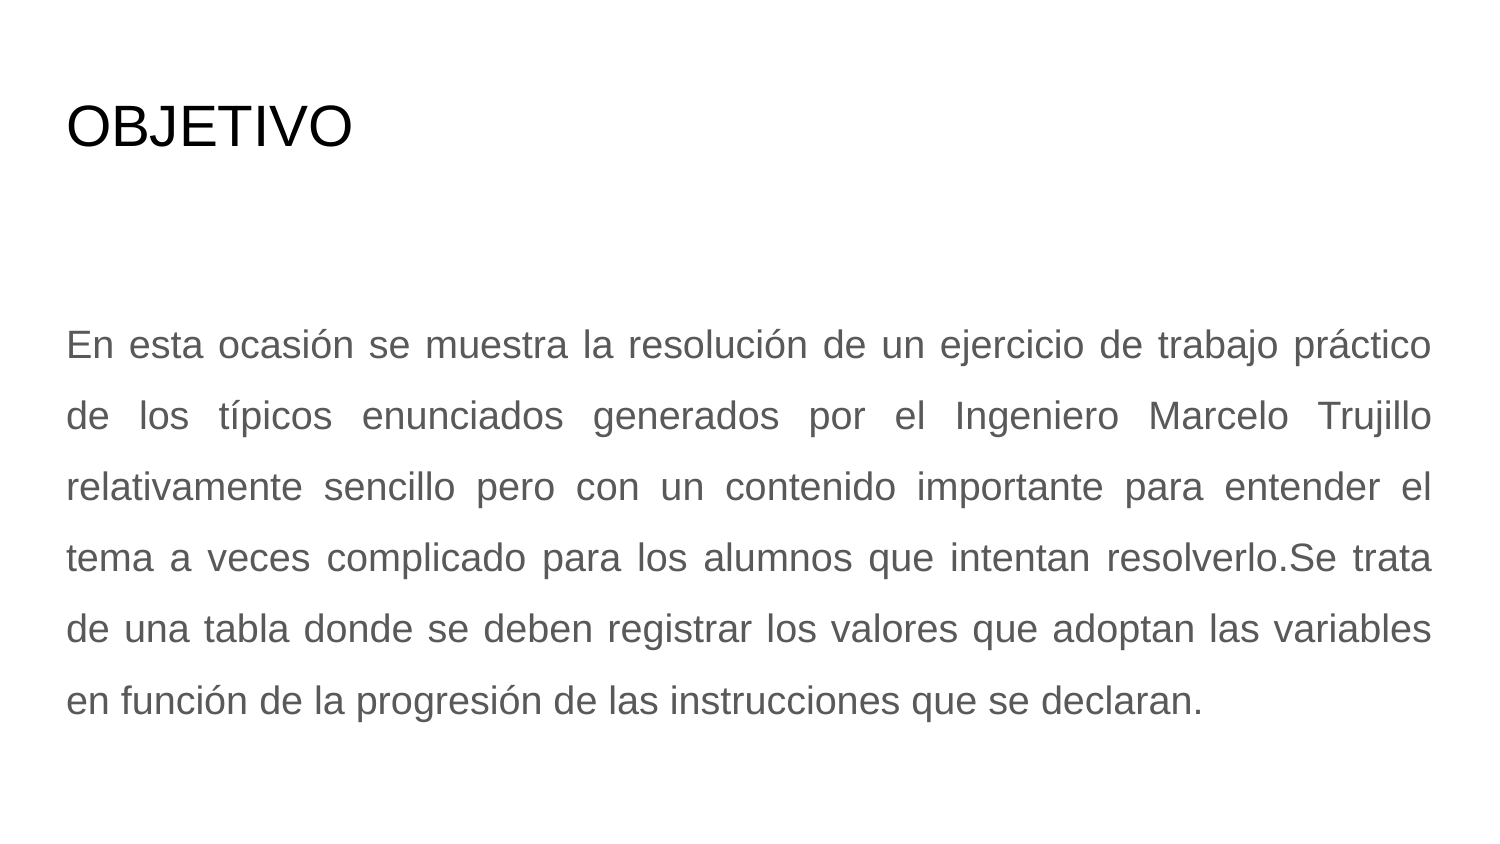

# OBJETIVO
En esta ocasión se muestra la resolución de un ejercicio de trabajo práctico de los típicos enunciados generados por el Ingeniero Marcelo Trujillo relativamente sencillo pero con un contenido importante para entender el tema a veces complicado para los alumnos que intentan resolverlo.Se trata de una tabla donde se deben registrar los valores que adoptan las variables en función de la progresión de las instrucciones que se declaran.